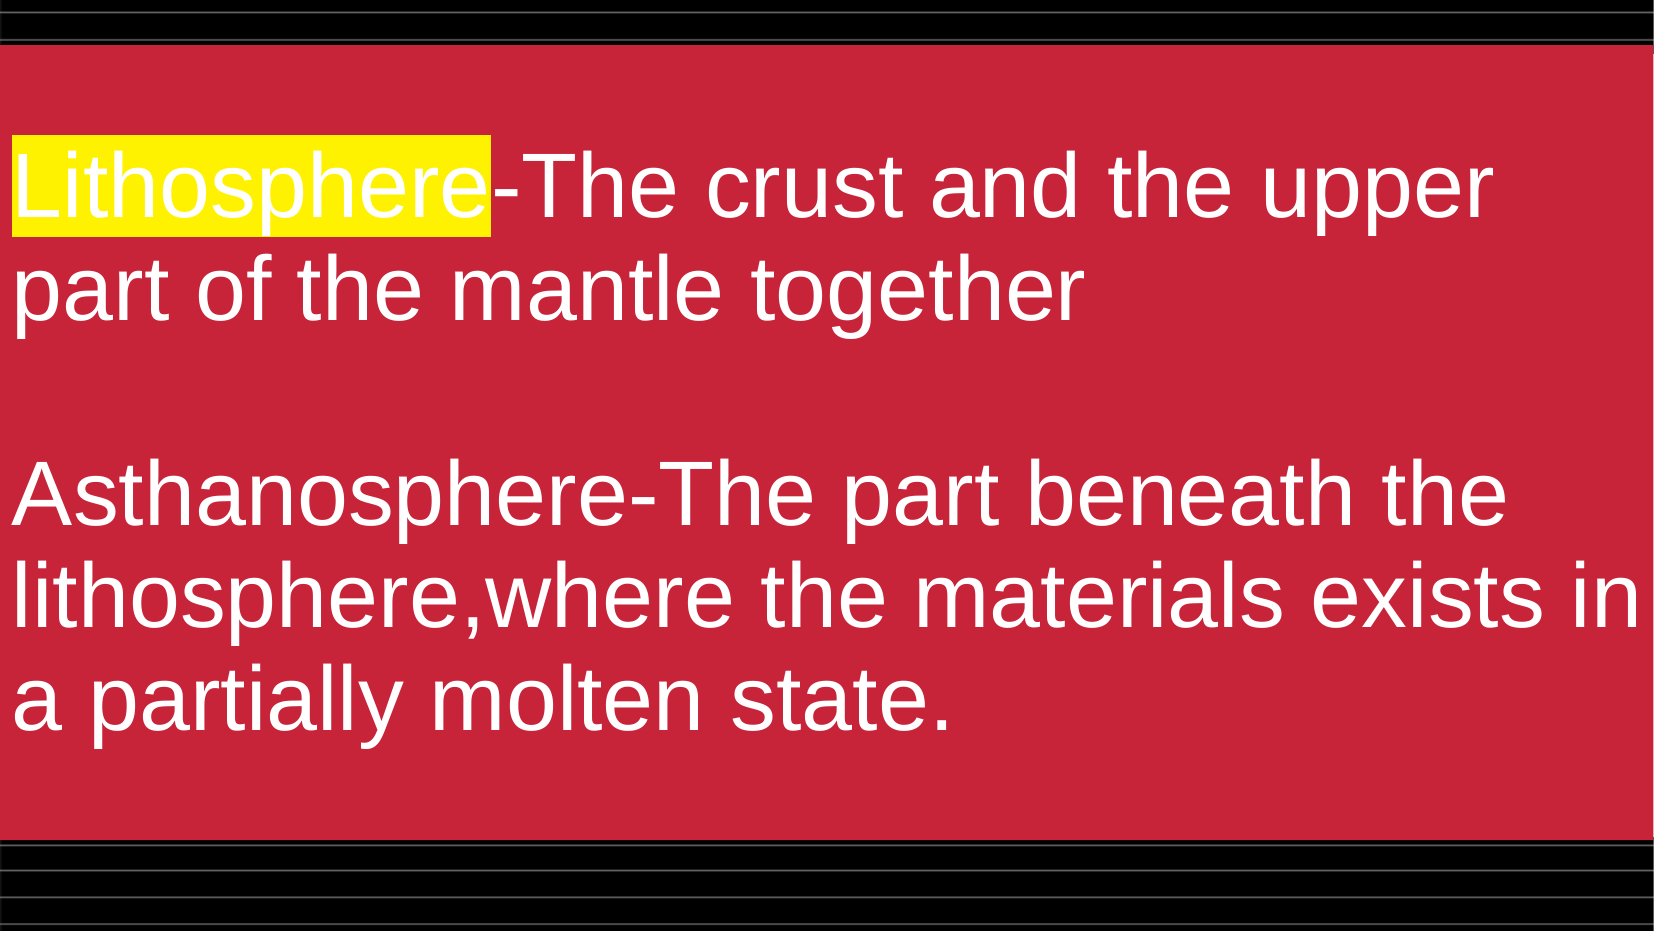

# Lithosphere-The crust and the upper part of the mantle together Asthanosphere-The part beneath the lithosphere,where the materials exists in a partially molten state.